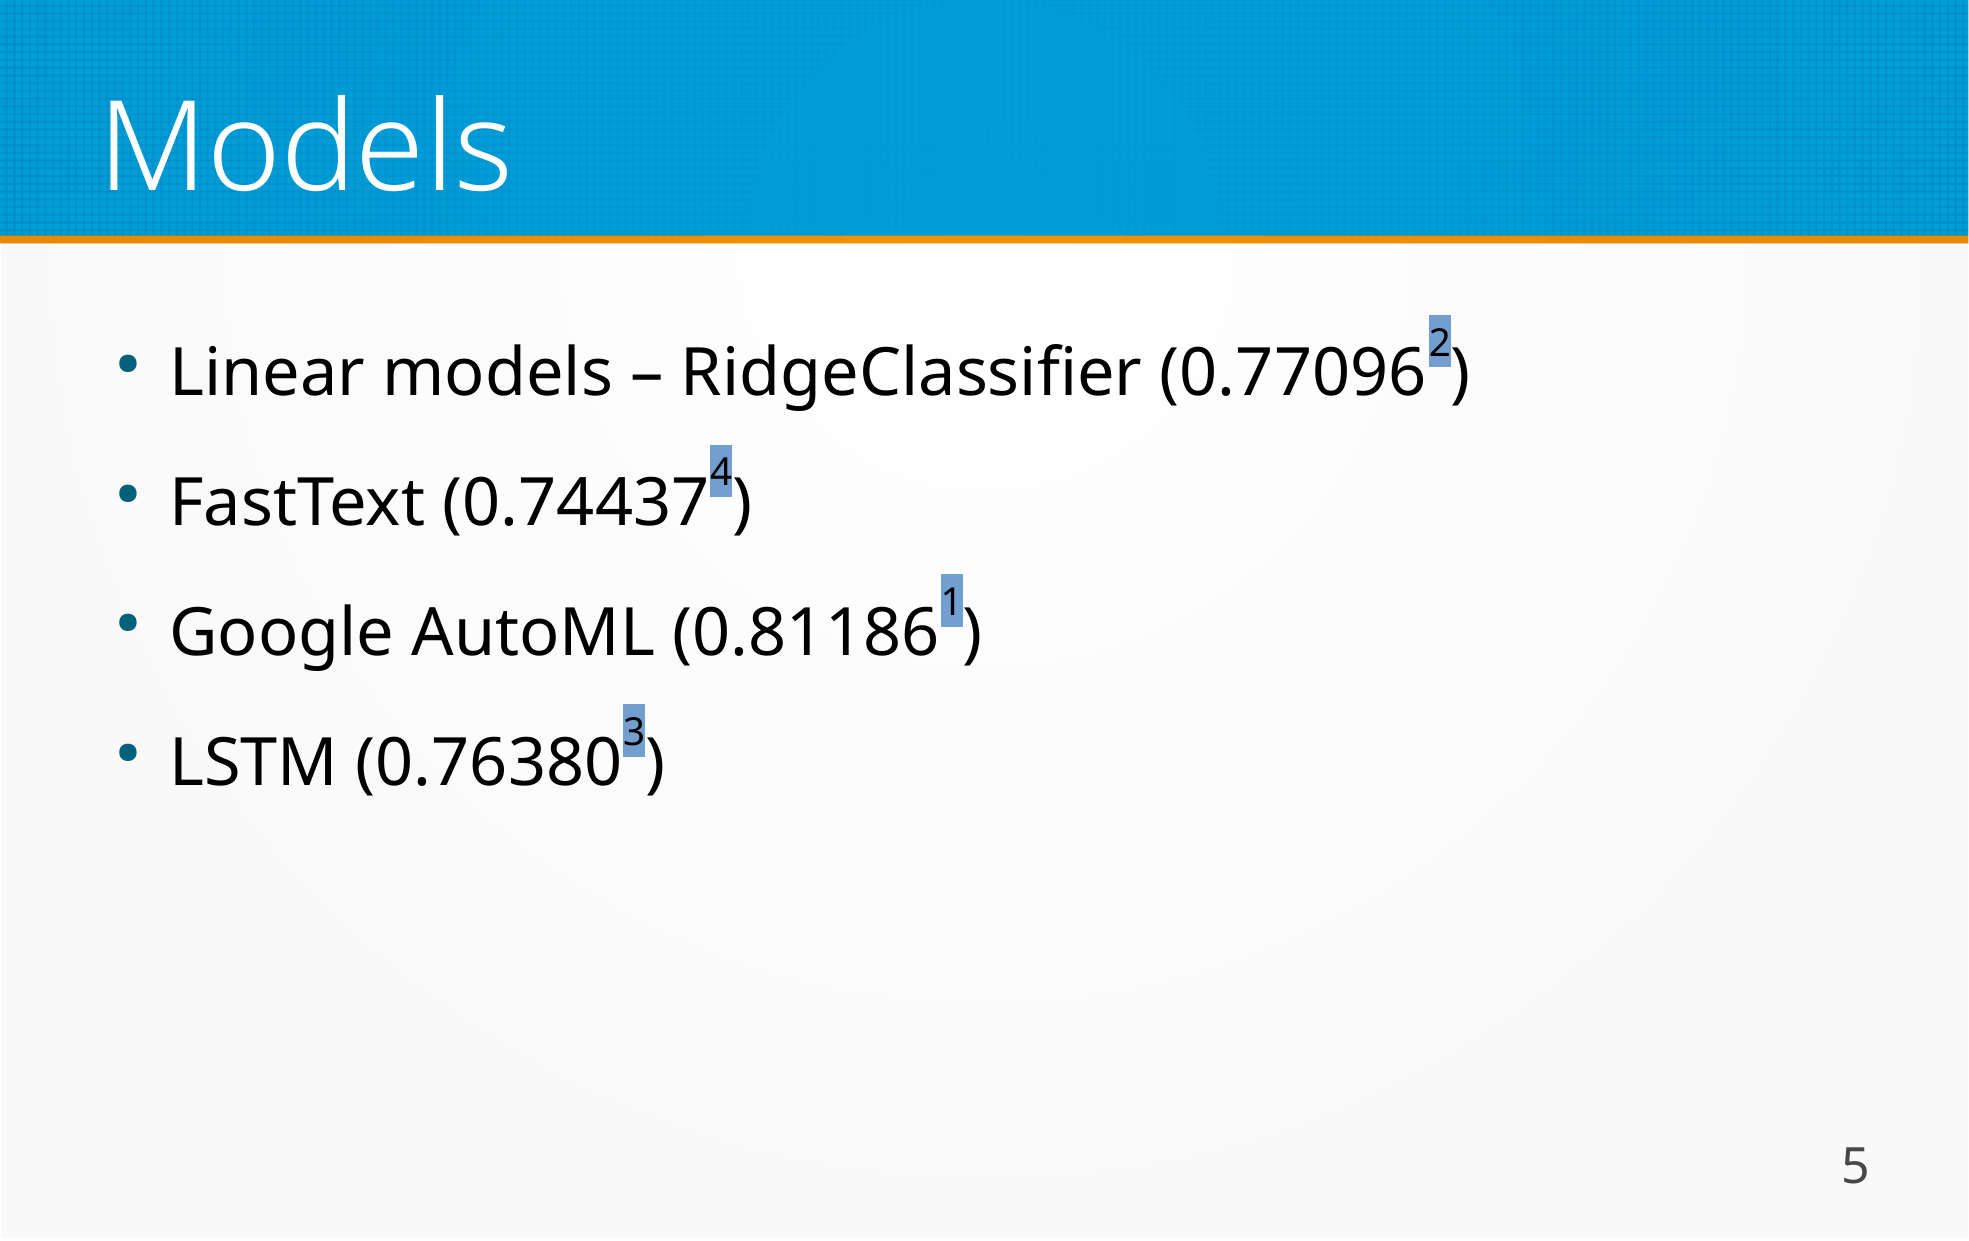

# Models
Linear models – RidgeClassifier (0.770962)
FastText (0.744374)
Google AutoML (0.811861)
LSTM (0.763803)
5